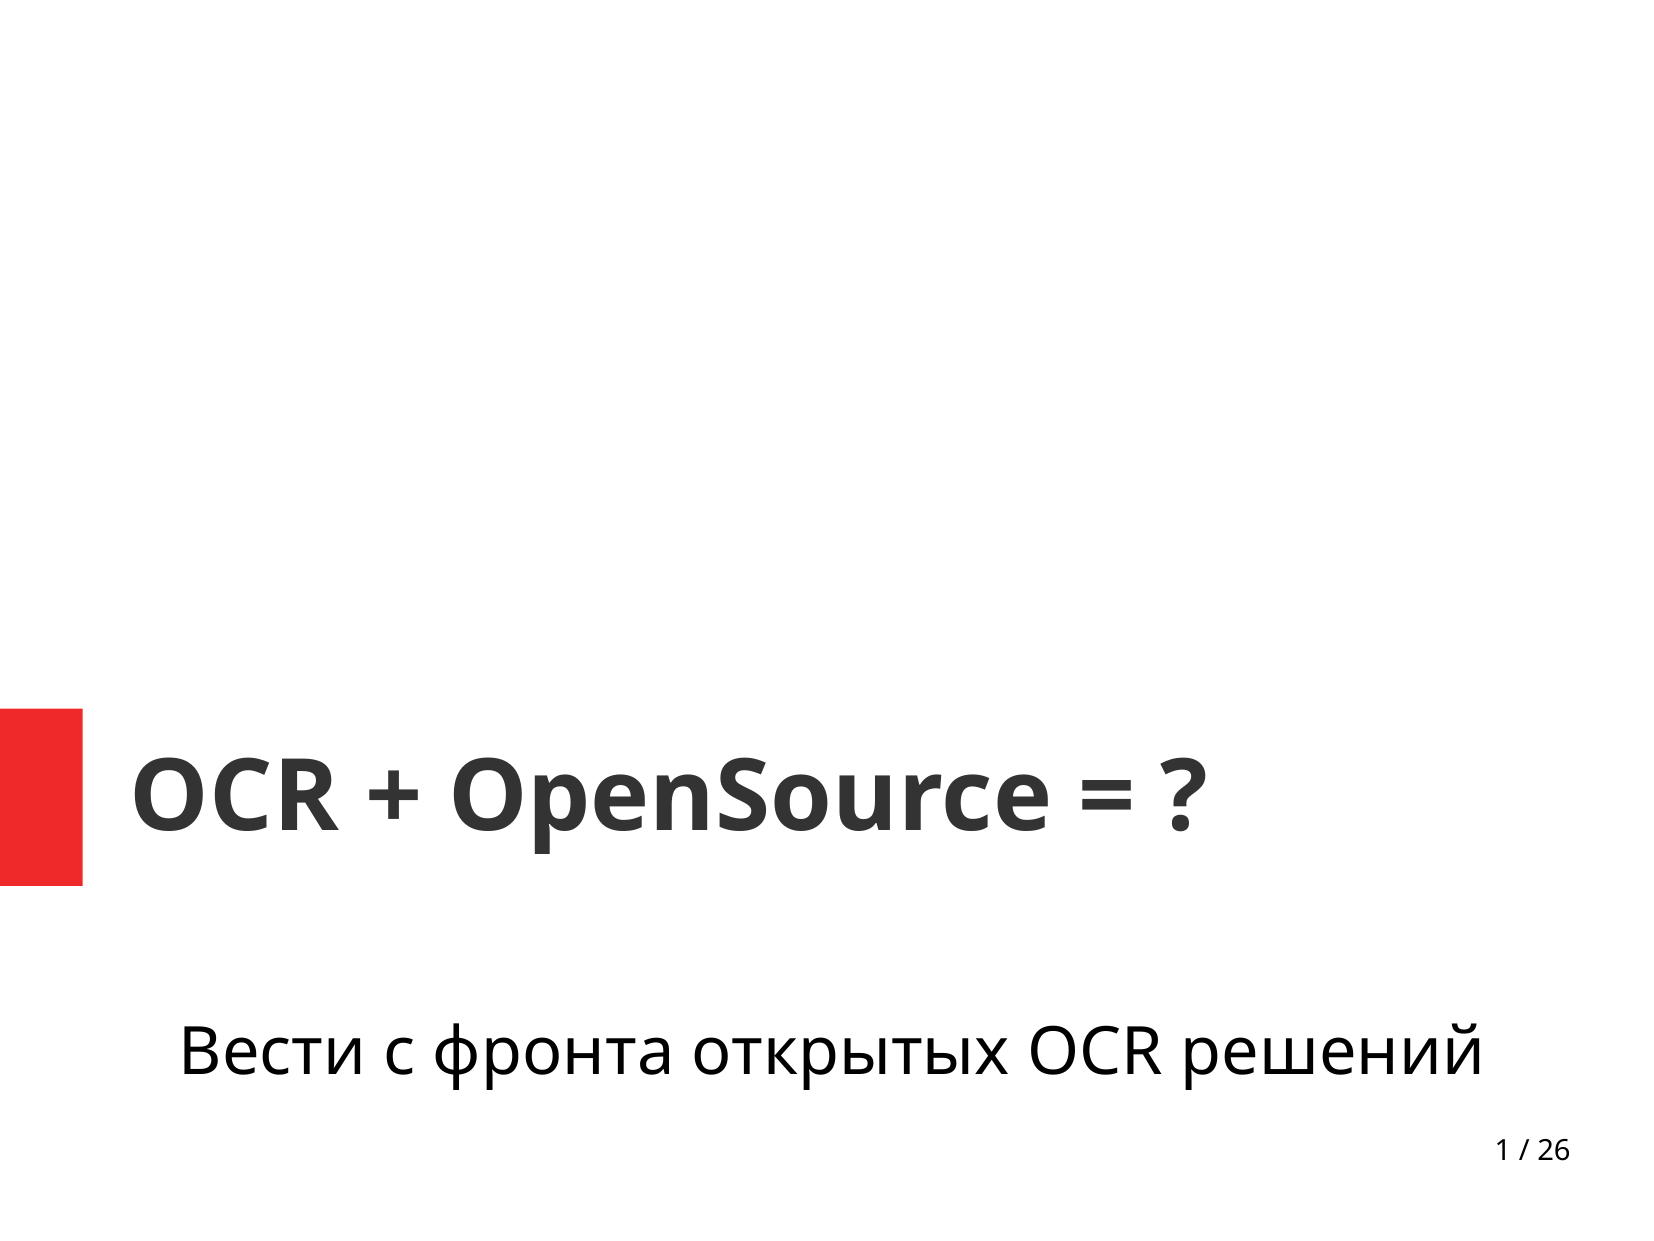

# OCR + OpenSource = ?
Вести с фронта открытых OCR решений
1